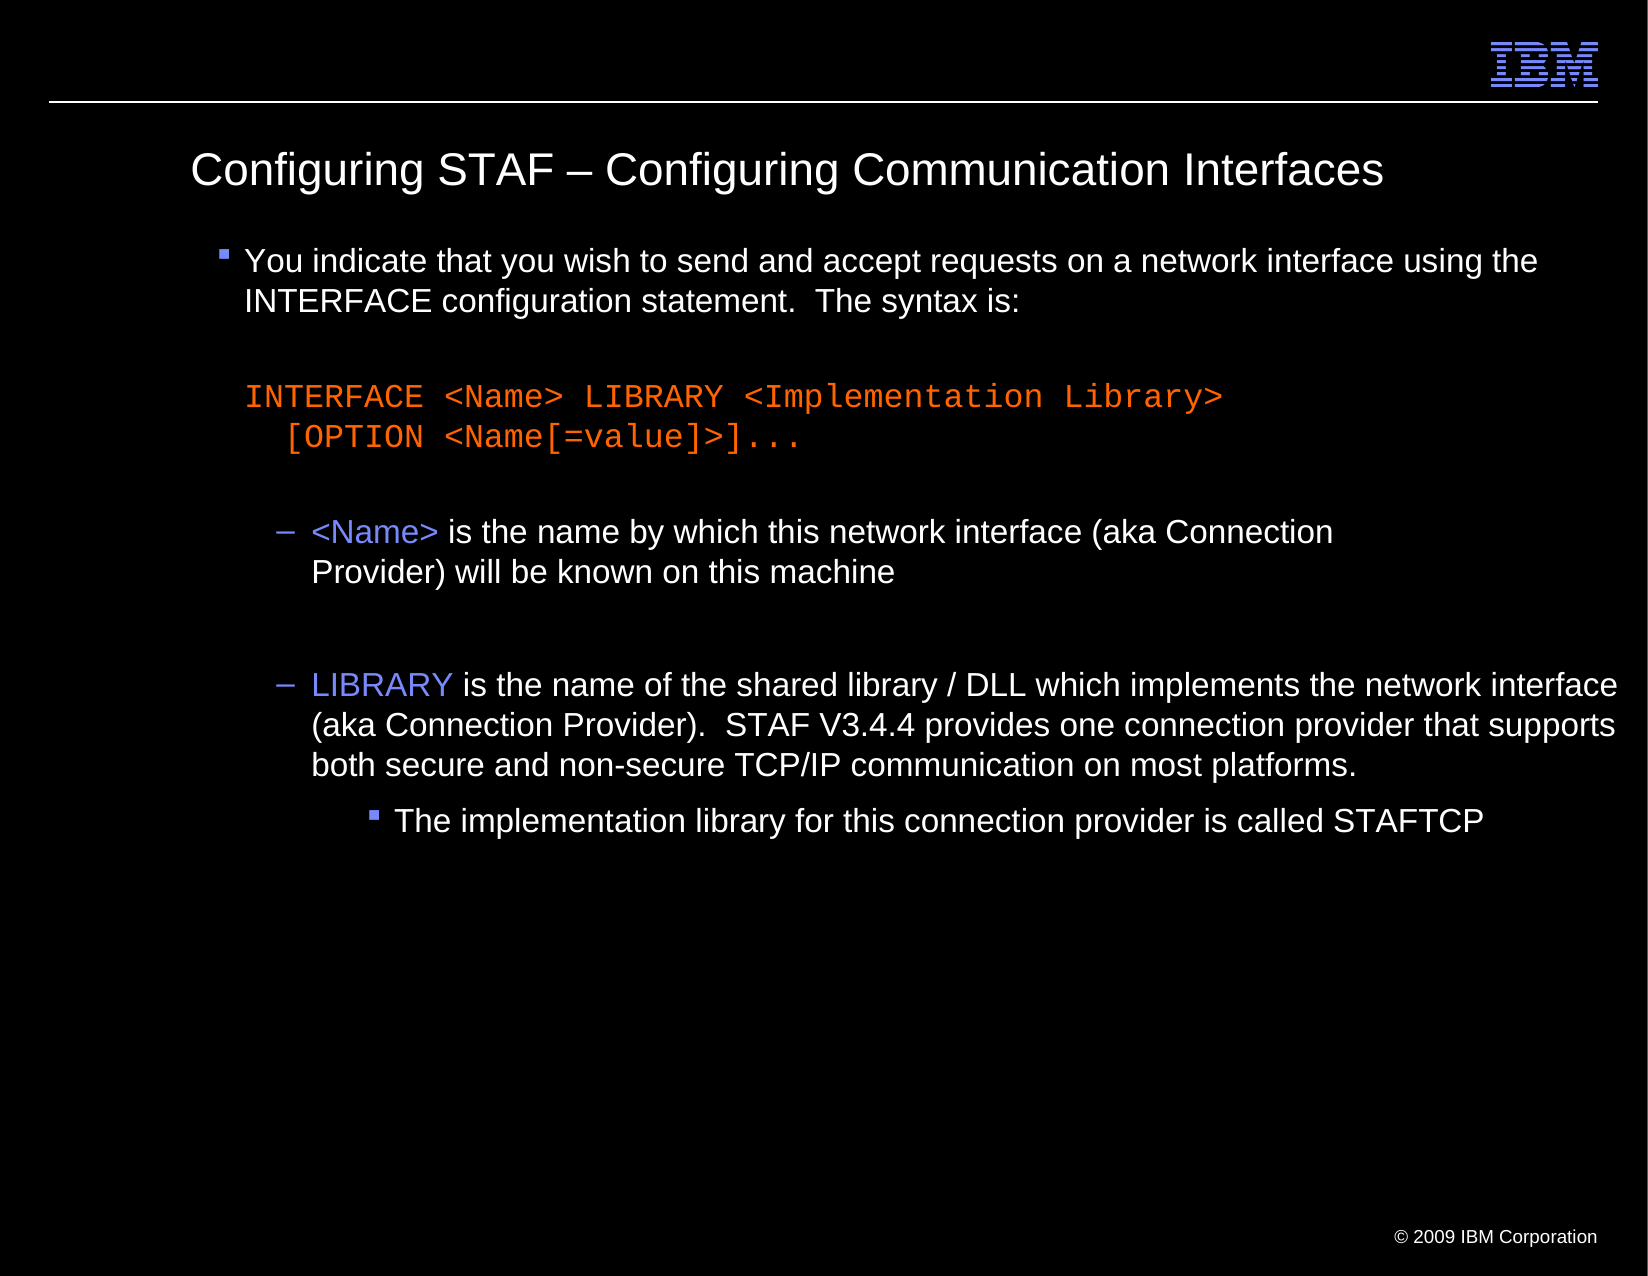

# Configuring STAF – Configuring Communication Interfaces
You indicate that you wish to send and accept requests on a network interface using the INTERFACE configuration statement. The syntax is:
INTERFACE <Name> LIBRARY <Implementation Library>
 [OPTION <Name[=value]>]...
<Name> is the name by which this network interface (aka Connection
Provider) will be known on this machine
LIBRARY is the name of the shared library / DLL which implements the network interface (aka Connection Provider). STAF V3.4.4 provides one connection provider that supports both secure and non-secure TCP/IP communication on most platforms.
The implementation library for this connection provider is called STAFTCP